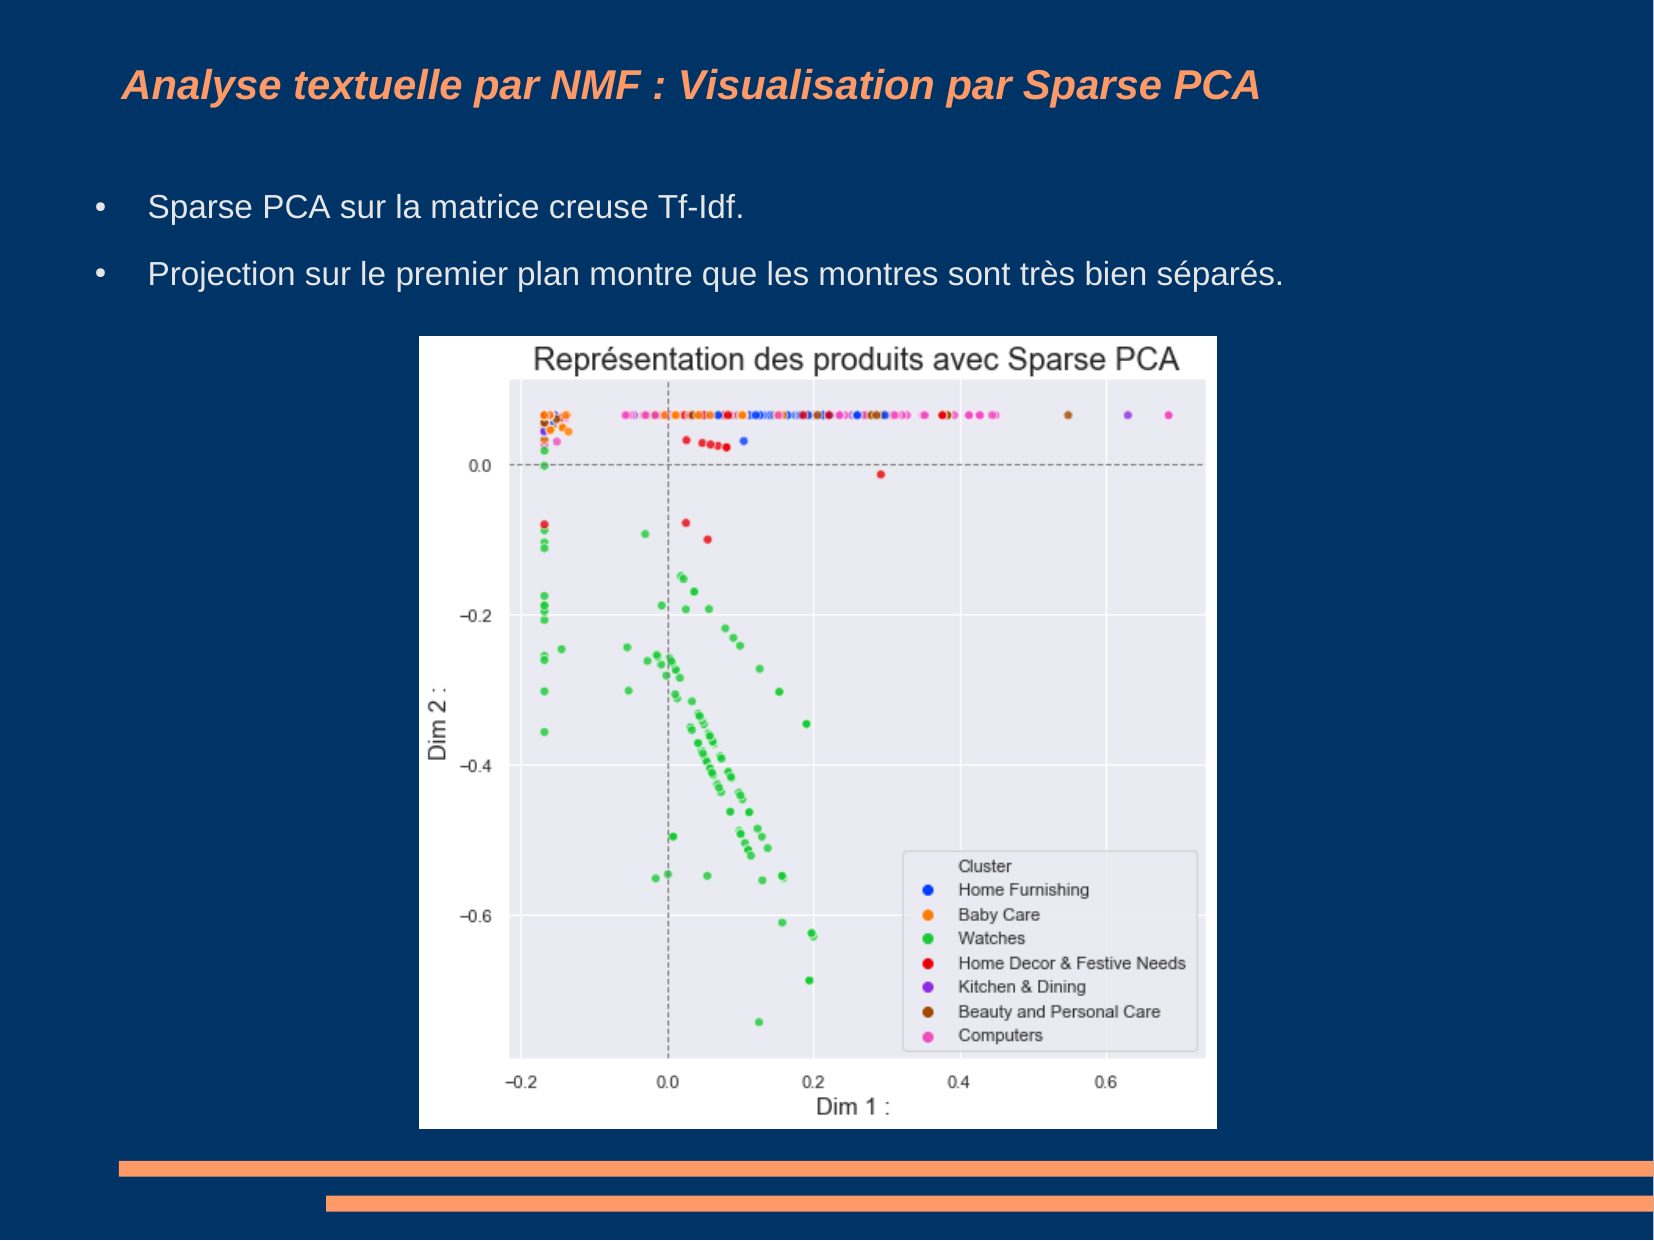

# Analyse textuelle par NMF : Visualisation par Sparse PCA
Sparse PCA sur la matrice creuse Tf-Idf.
Projection sur le premier plan montre que les montres sont très bien séparés.